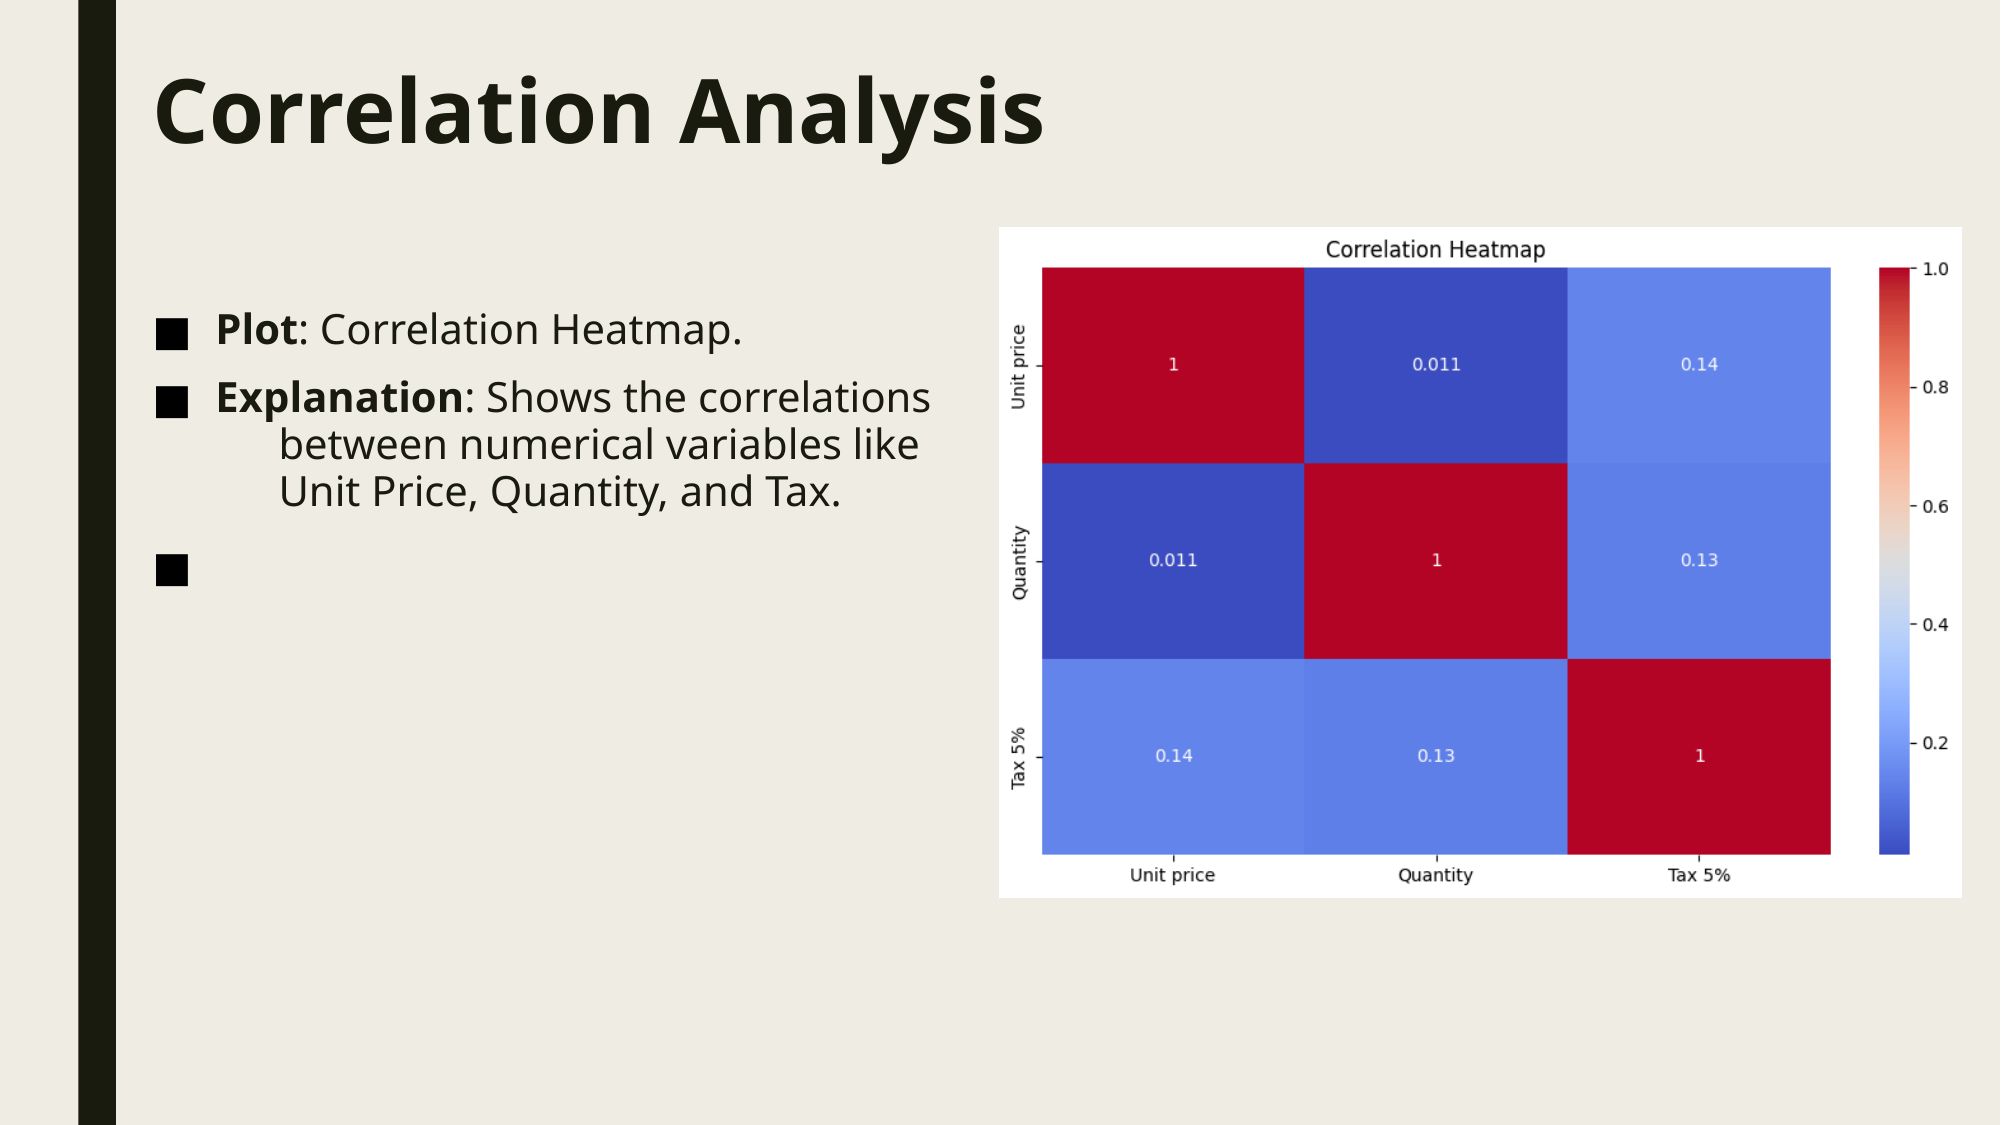

# Correlation Analysis
Plot: Correlation Heatmap.
Explanation: Shows the correlations between numerical variables like Unit Price, Quantity, and Tax.